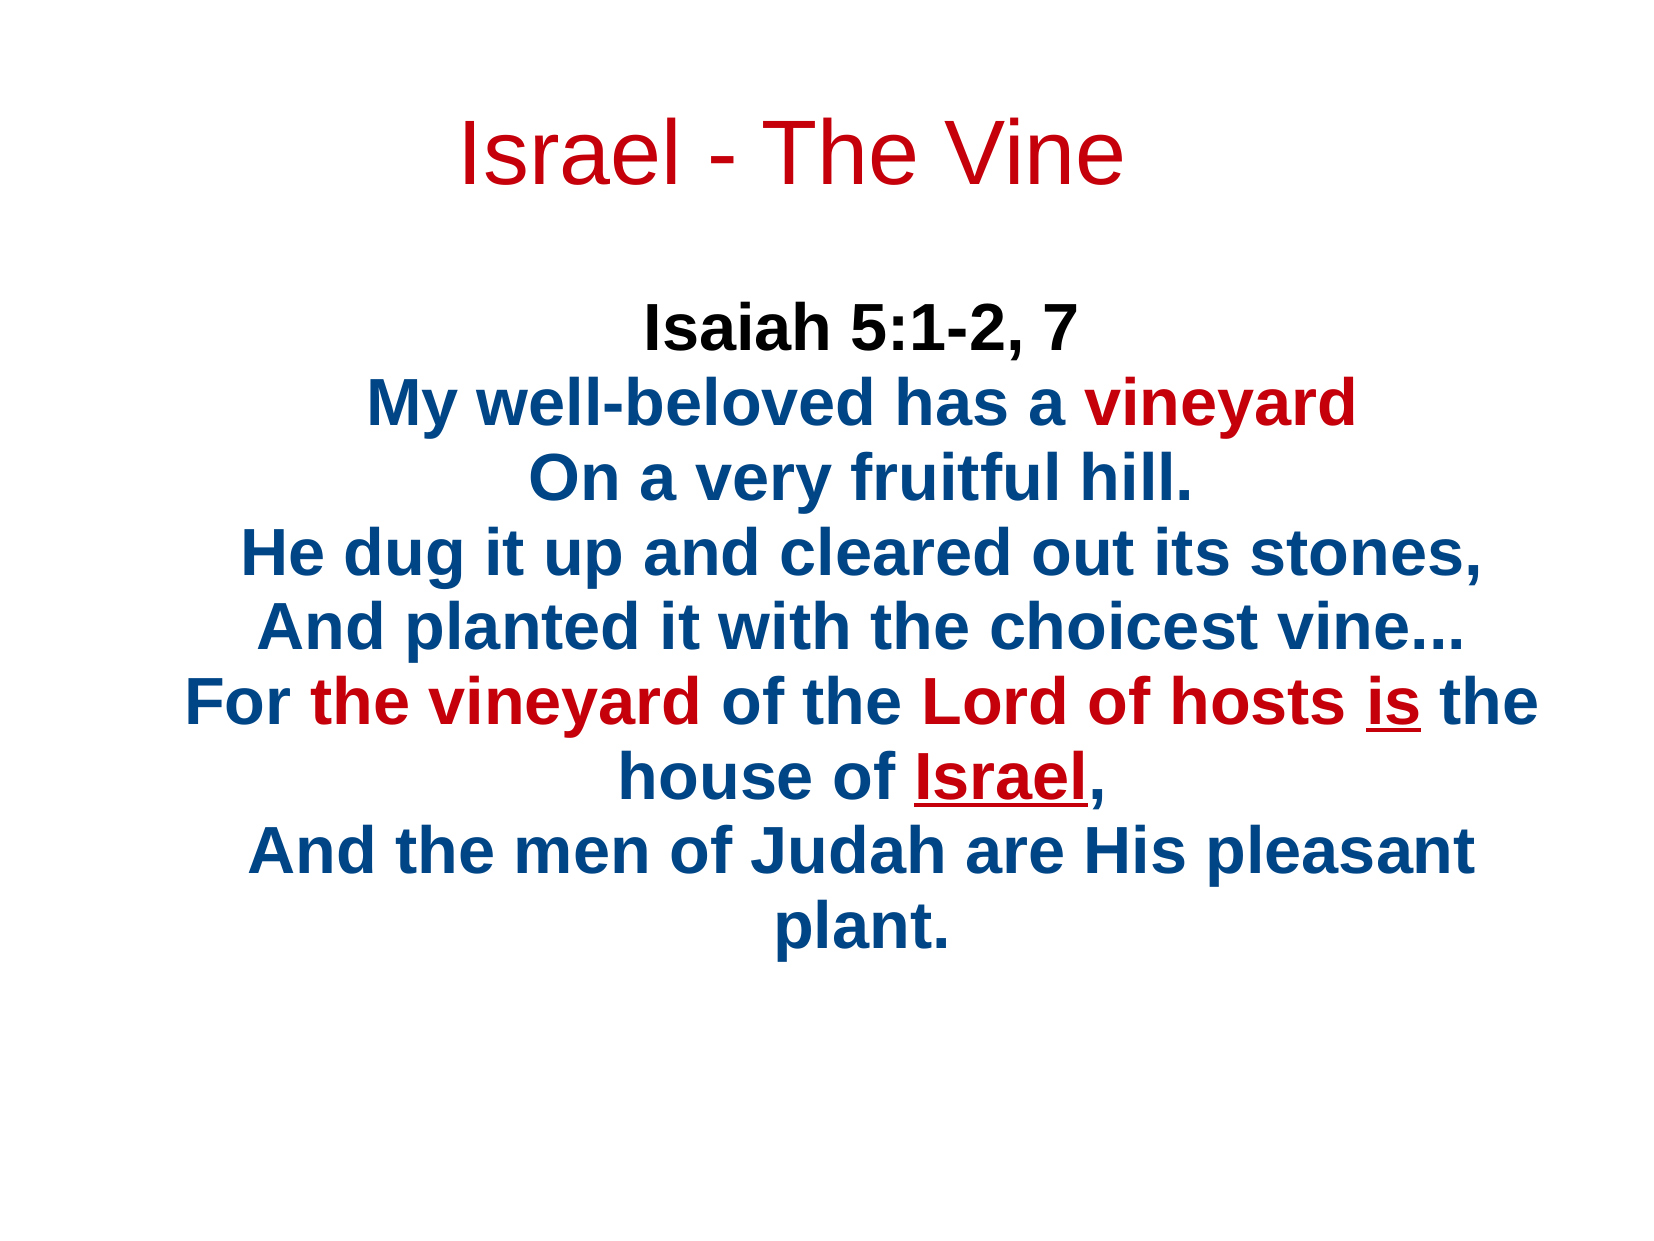

# Israel - The Vine
Isaiah 5:1-2, 7
My well-beloved has a vineyard
On a very fruitful hill.
He dug it up and cleared out its stones,
And planted it with the choicest vine...
For the vineyard of the Lord of hosts is the house of Israel,
And the men of Judah are His pleasant plant.